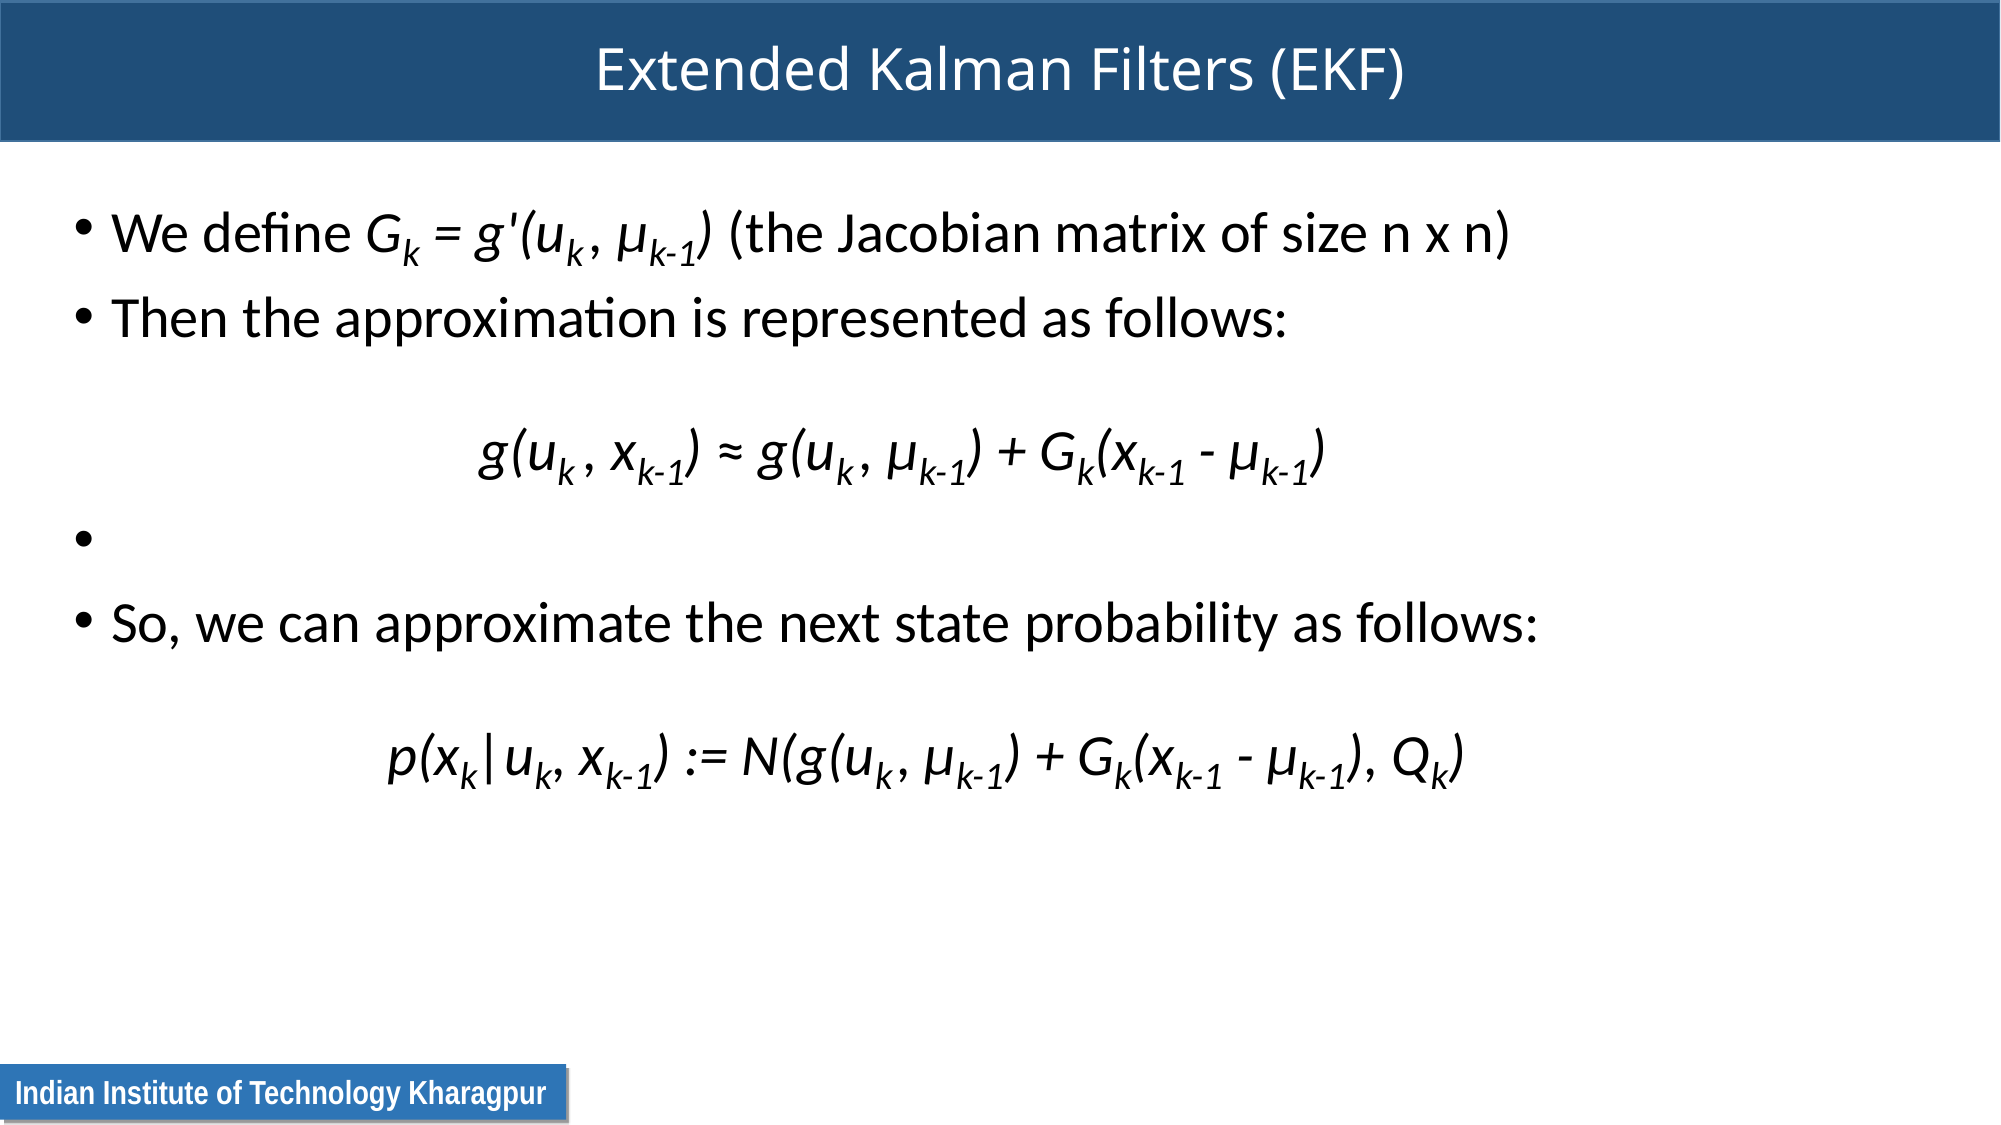

Extended Kalman Filters (EKF)
# We define Gk = g'(uk , μk-1) (the Jacobian matrix of size n x n)
Then the approximation is represented as follows:
 g(uk , xk-1) ≈ g(uk , μk-1) + Gk(xk-1 - μk-1)
So, we can approximate the next state probability as follows:
 p(xk|uk, xk-1) := N(g(uk , μk-1) + Gk(xk-1 - μk-1), Qk)